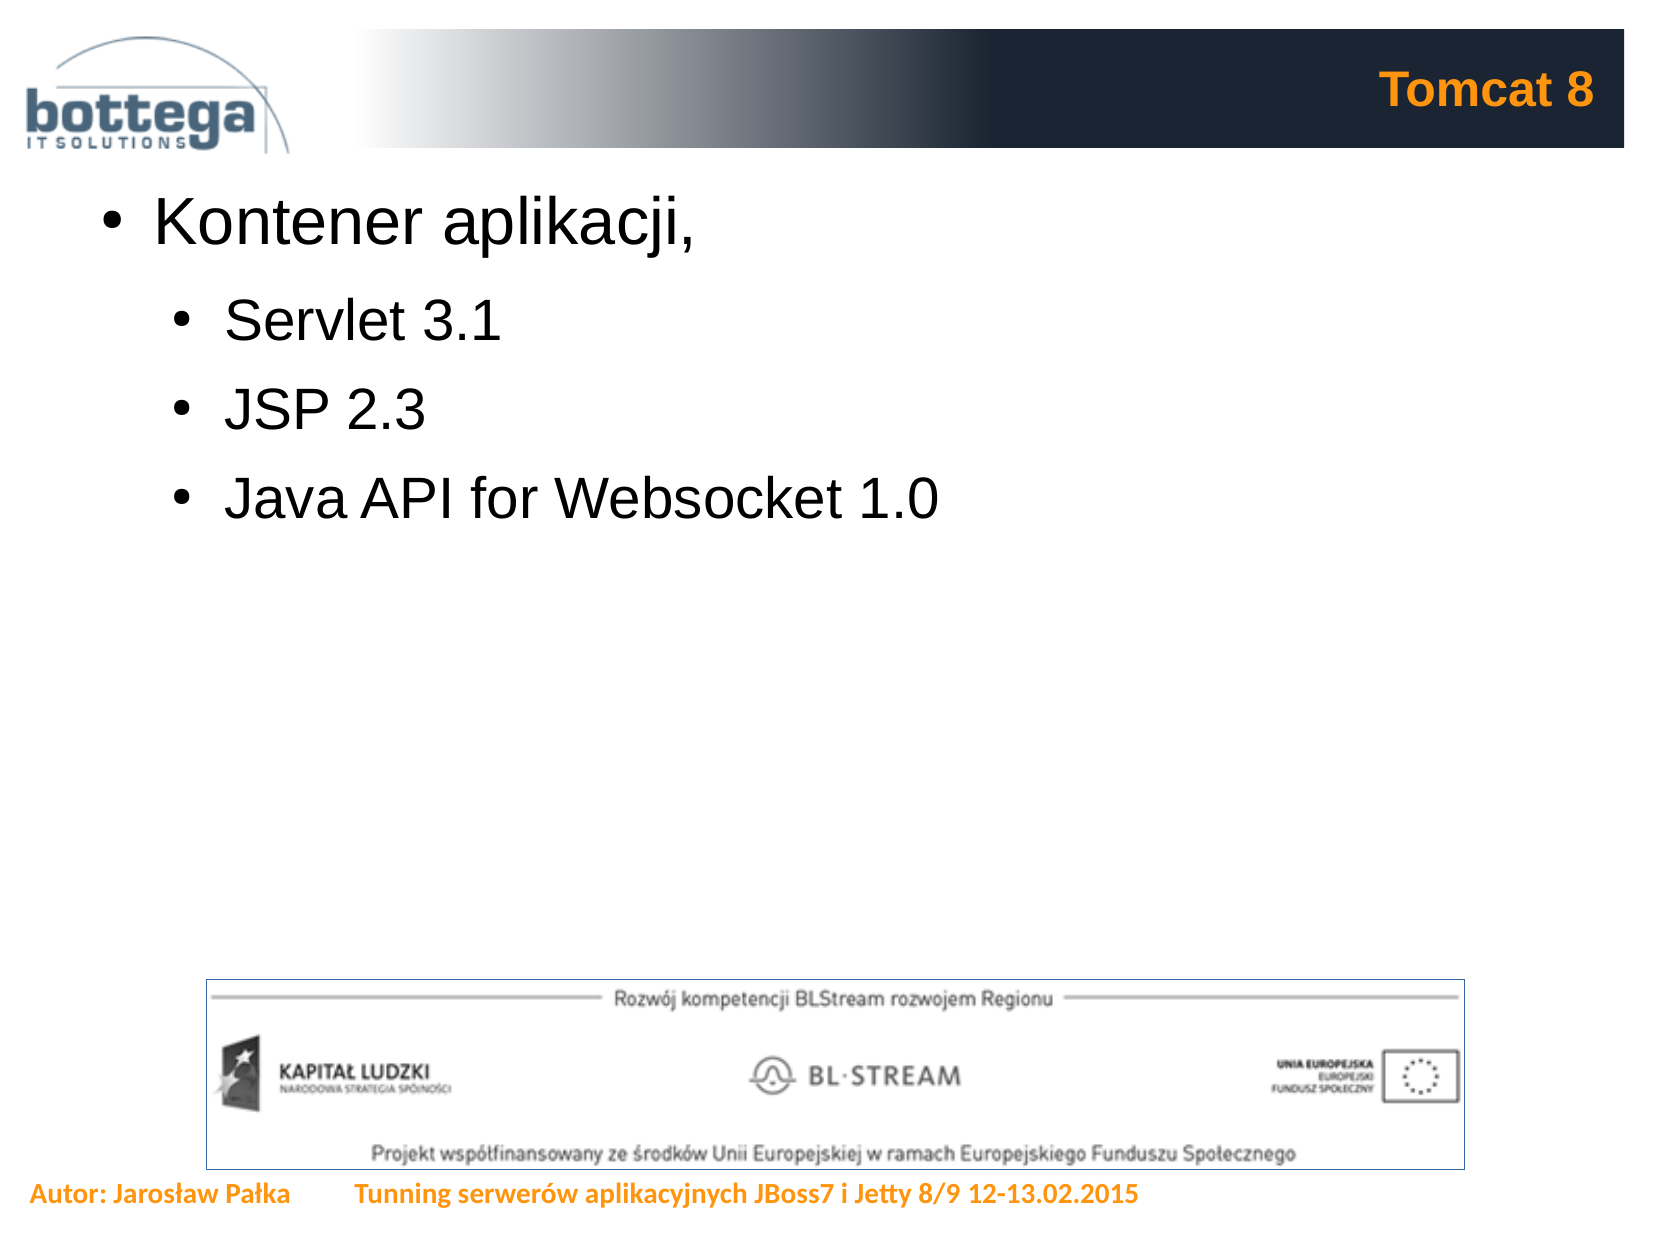

# Tomcat 8
Kontener aplikacji,
Servlet 3.1
JSP 2.3
Java API for Websocket 1.0